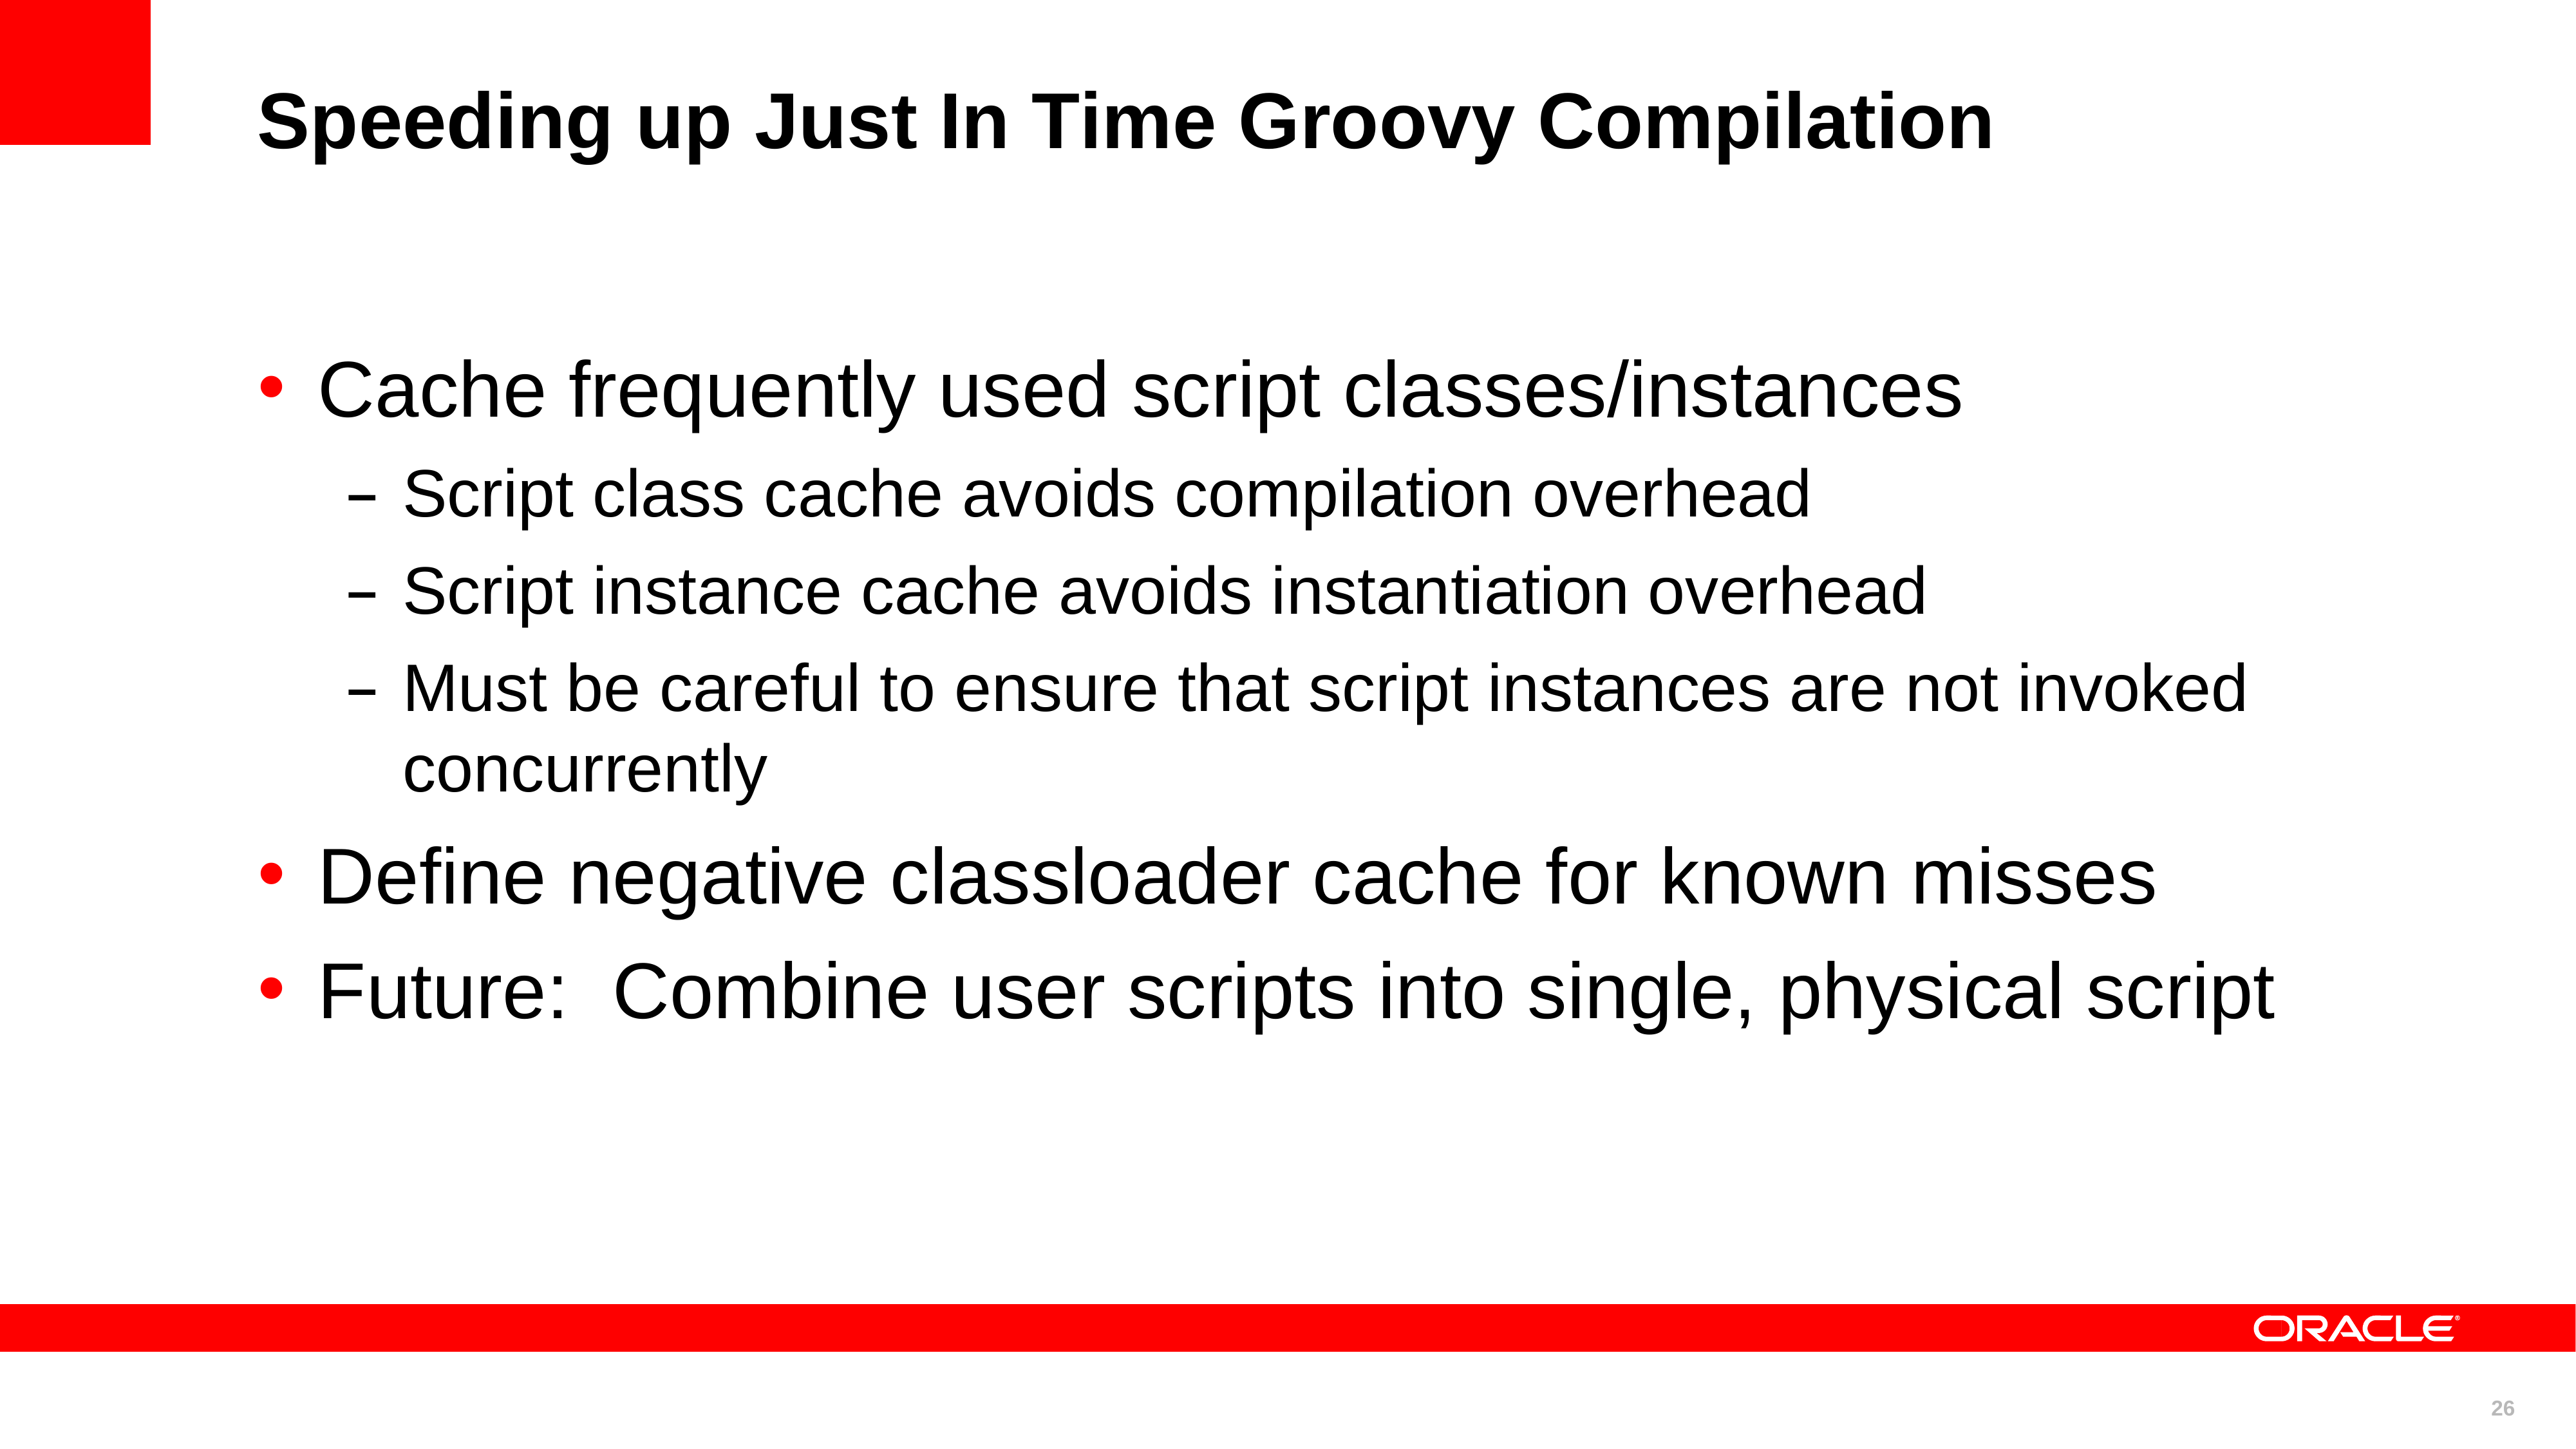

# Speeding up Just In Time Groovy Compilation
Cache frequently used script classes/instances
Script class cache avoids compilation overhead
Script instance cache avoids instantiation overhead
Must be careful to ensure that script instances are not invoked concurrently
Define negative classloader cache for known misses
Future: Combine user scripts into single, physical script